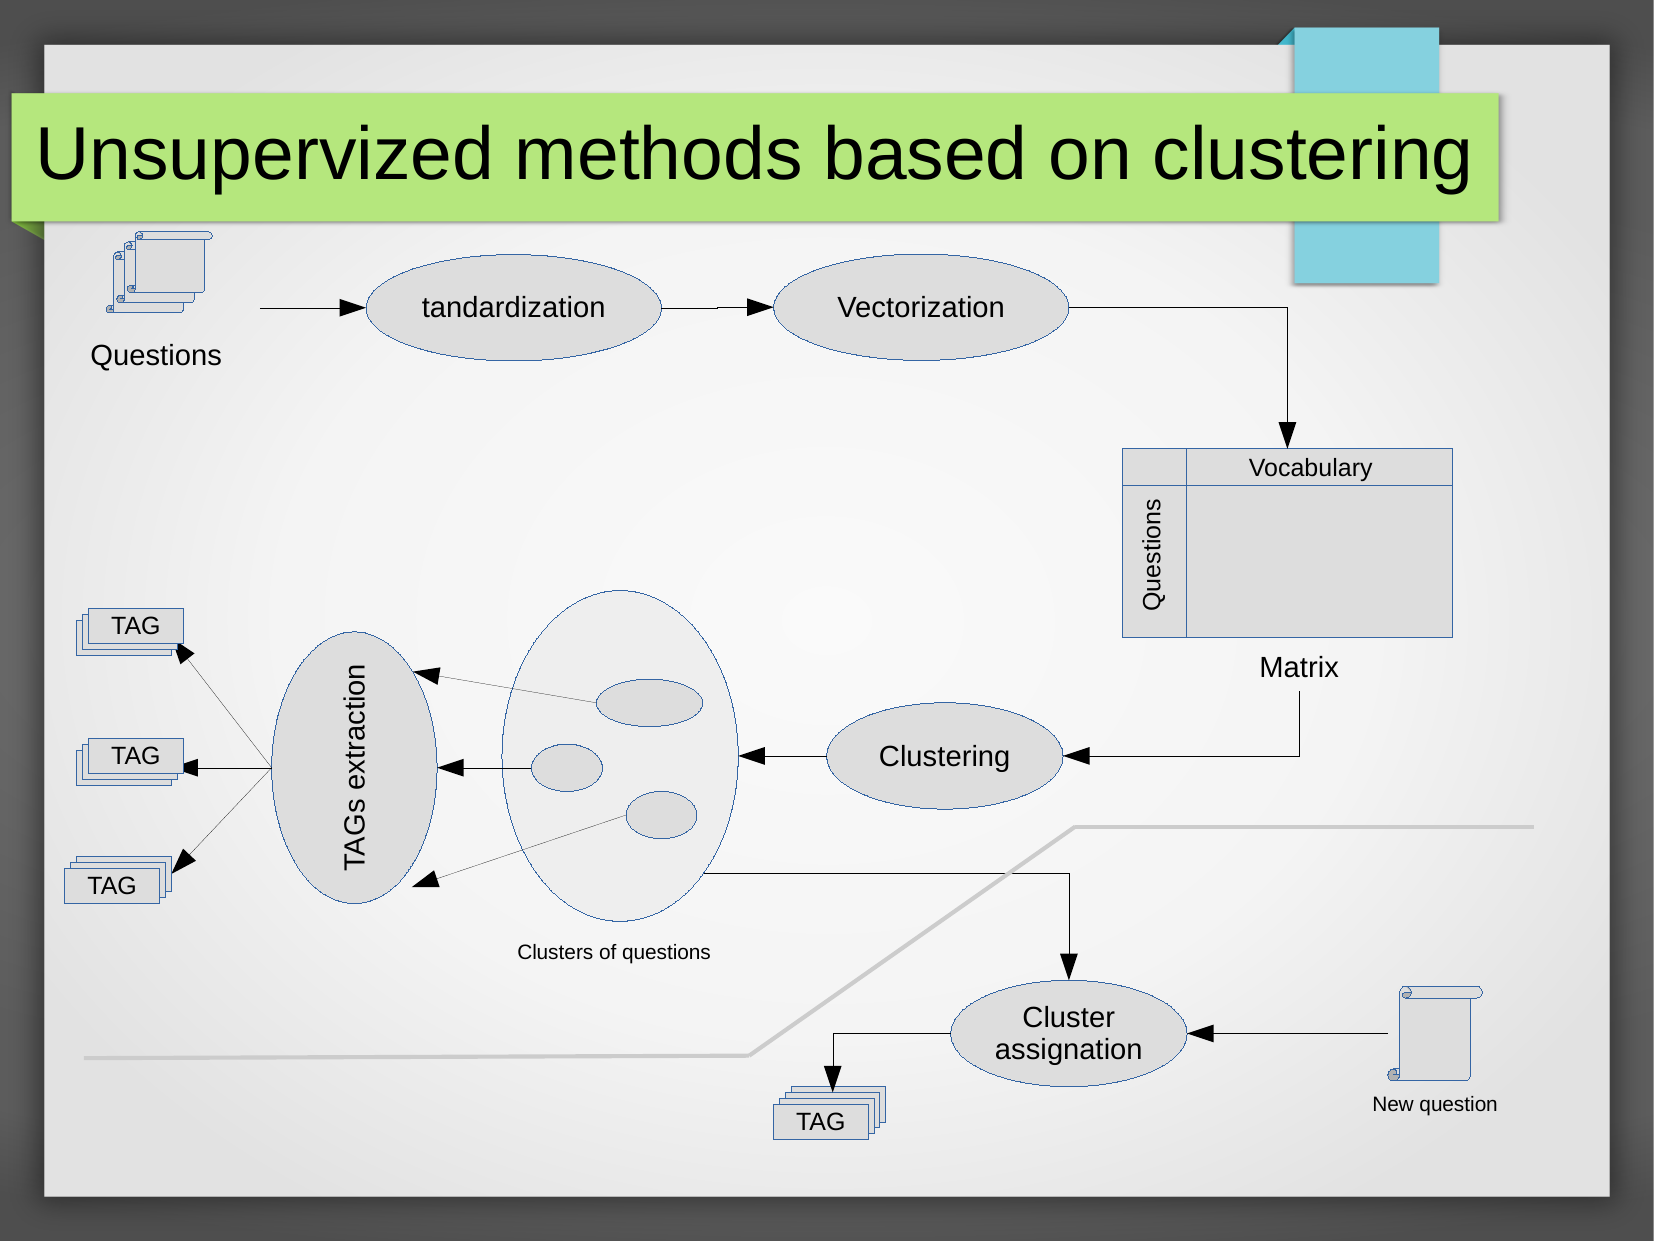

# Unsupervized methods based on clustering
Questions
Vectorization
tandardization
Vocabulary
Questions
TAG
TAG
TAG
Matrix
TAGs extraction
Clustering
TAG
TAG
TAG
TAG
TAG
TAG
Clusters of questions
Cluster
assignation
New question
TAG
TAG
TAG
TAG